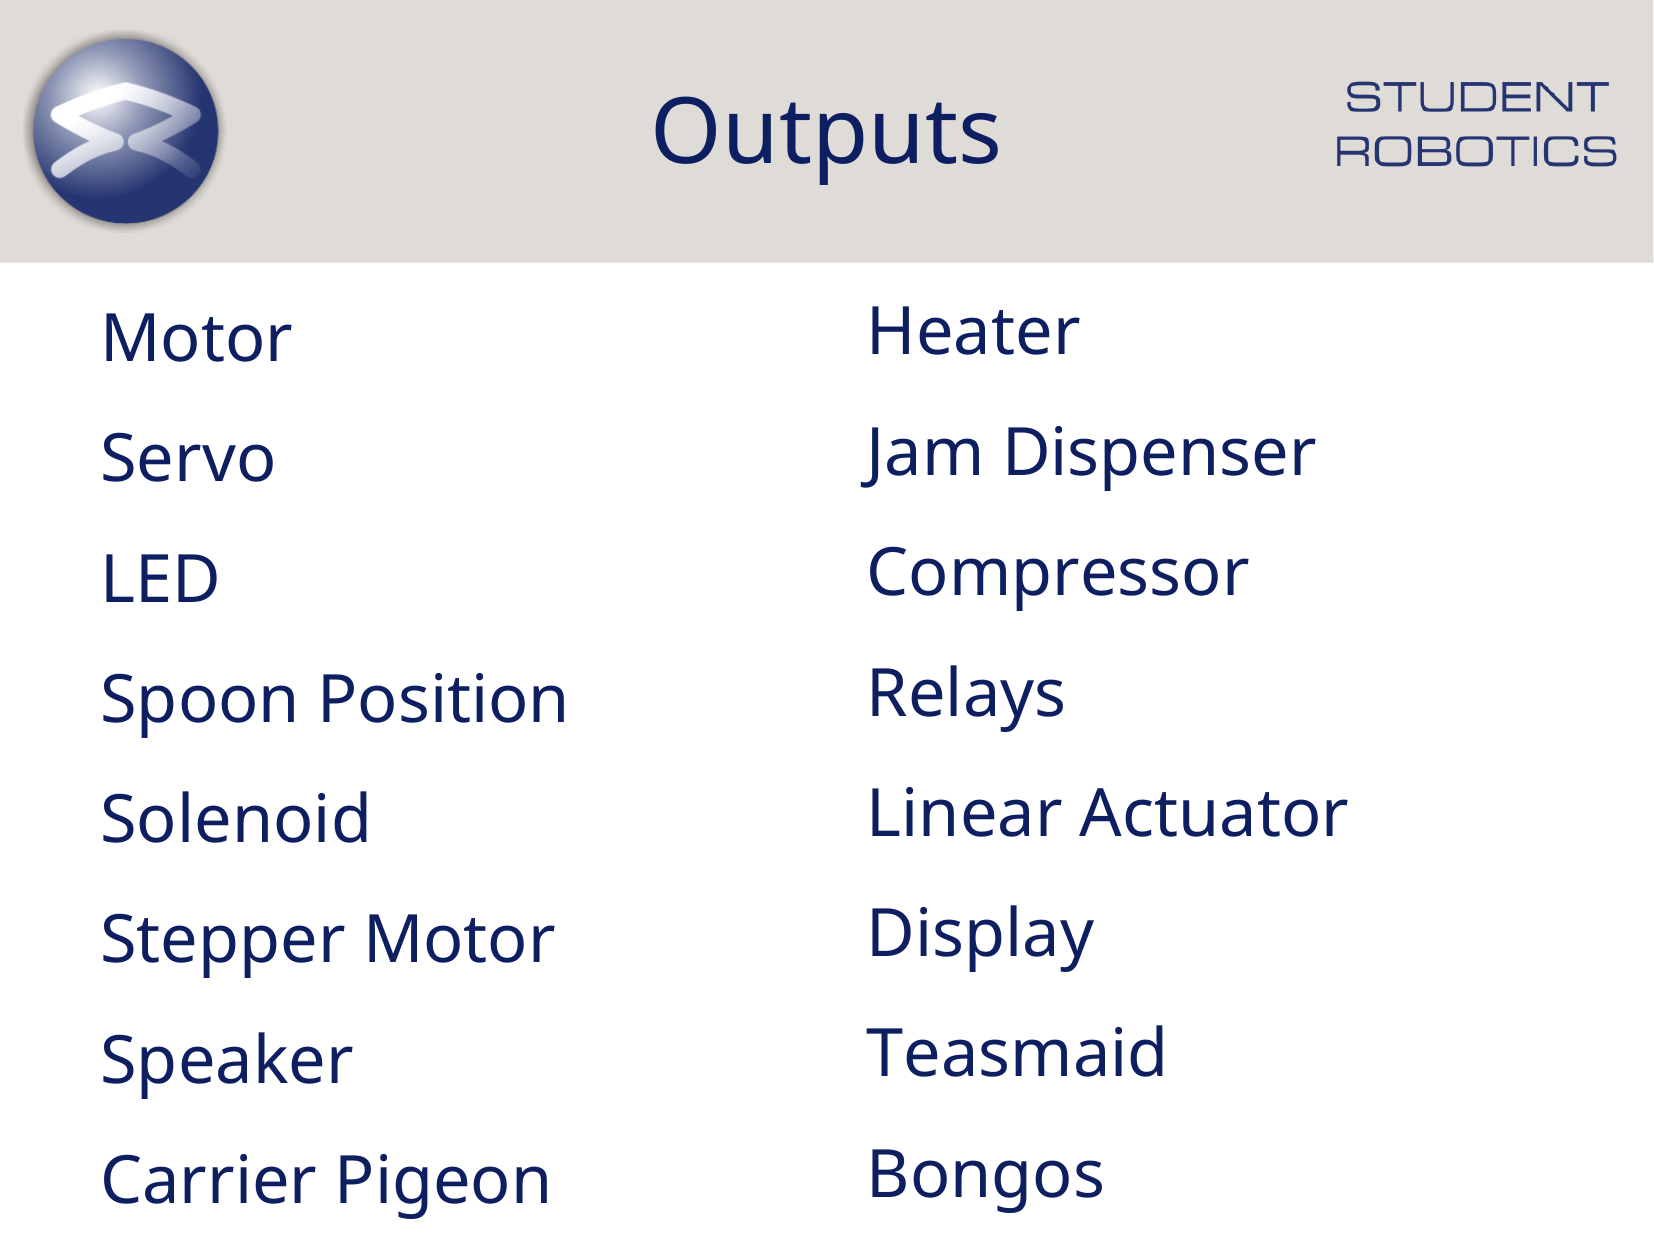

# Outputs
Heater
Jam Dispenser
Compressor
Relays
Linear Actuator
Display
Teasmaid
Bongos
Motor
Servo
LED
Spoon Position
Solenoid
Stepper Motor
Speaker
Carrier Pigeon Release